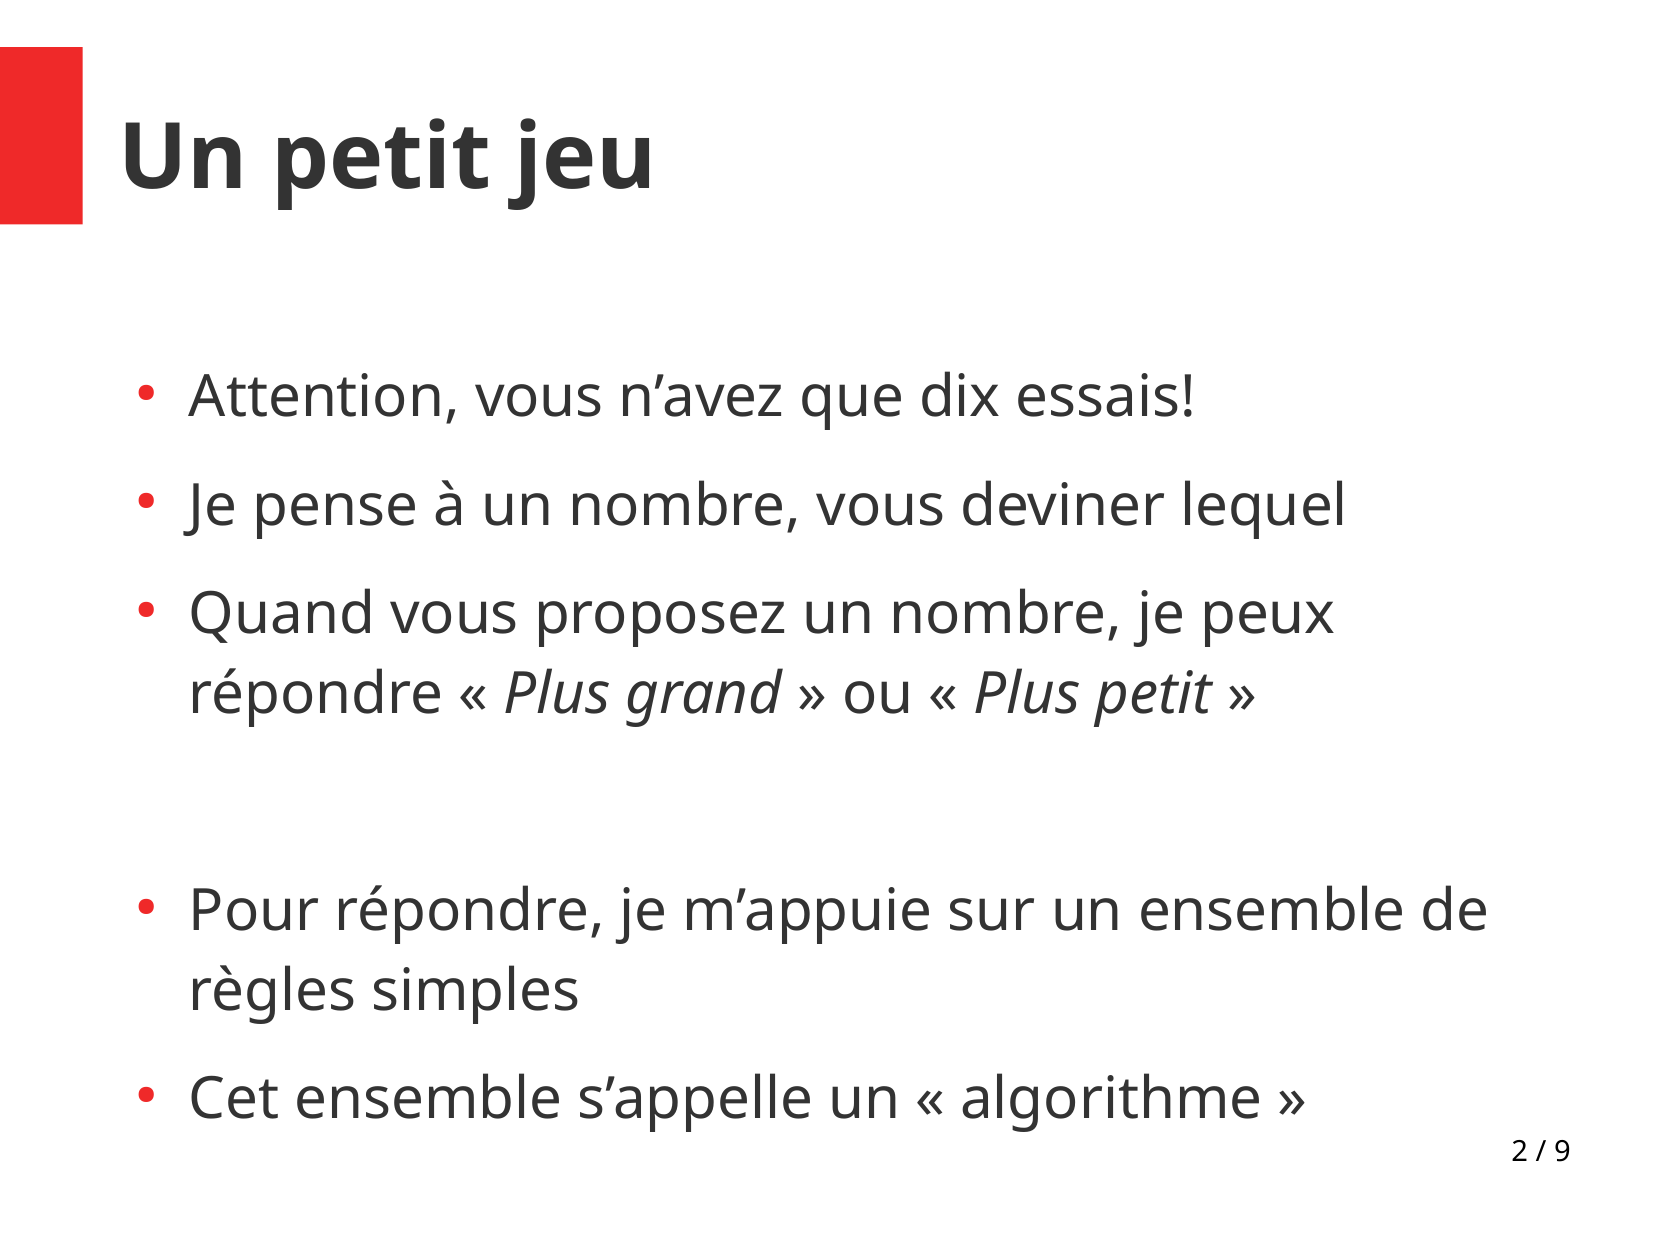

# Un petit jeu
Attention, vous n’avez que dix essais!
Je pense à un nombre, vous deviner lequel
Quand vous proposez un nombre, je peux répondre « Plus grand » ou « Plus petit »
Pour répondre, je m’appuie sur un ensemble de règles simples
Cet ensemble s’appelle un « algorithme »
2